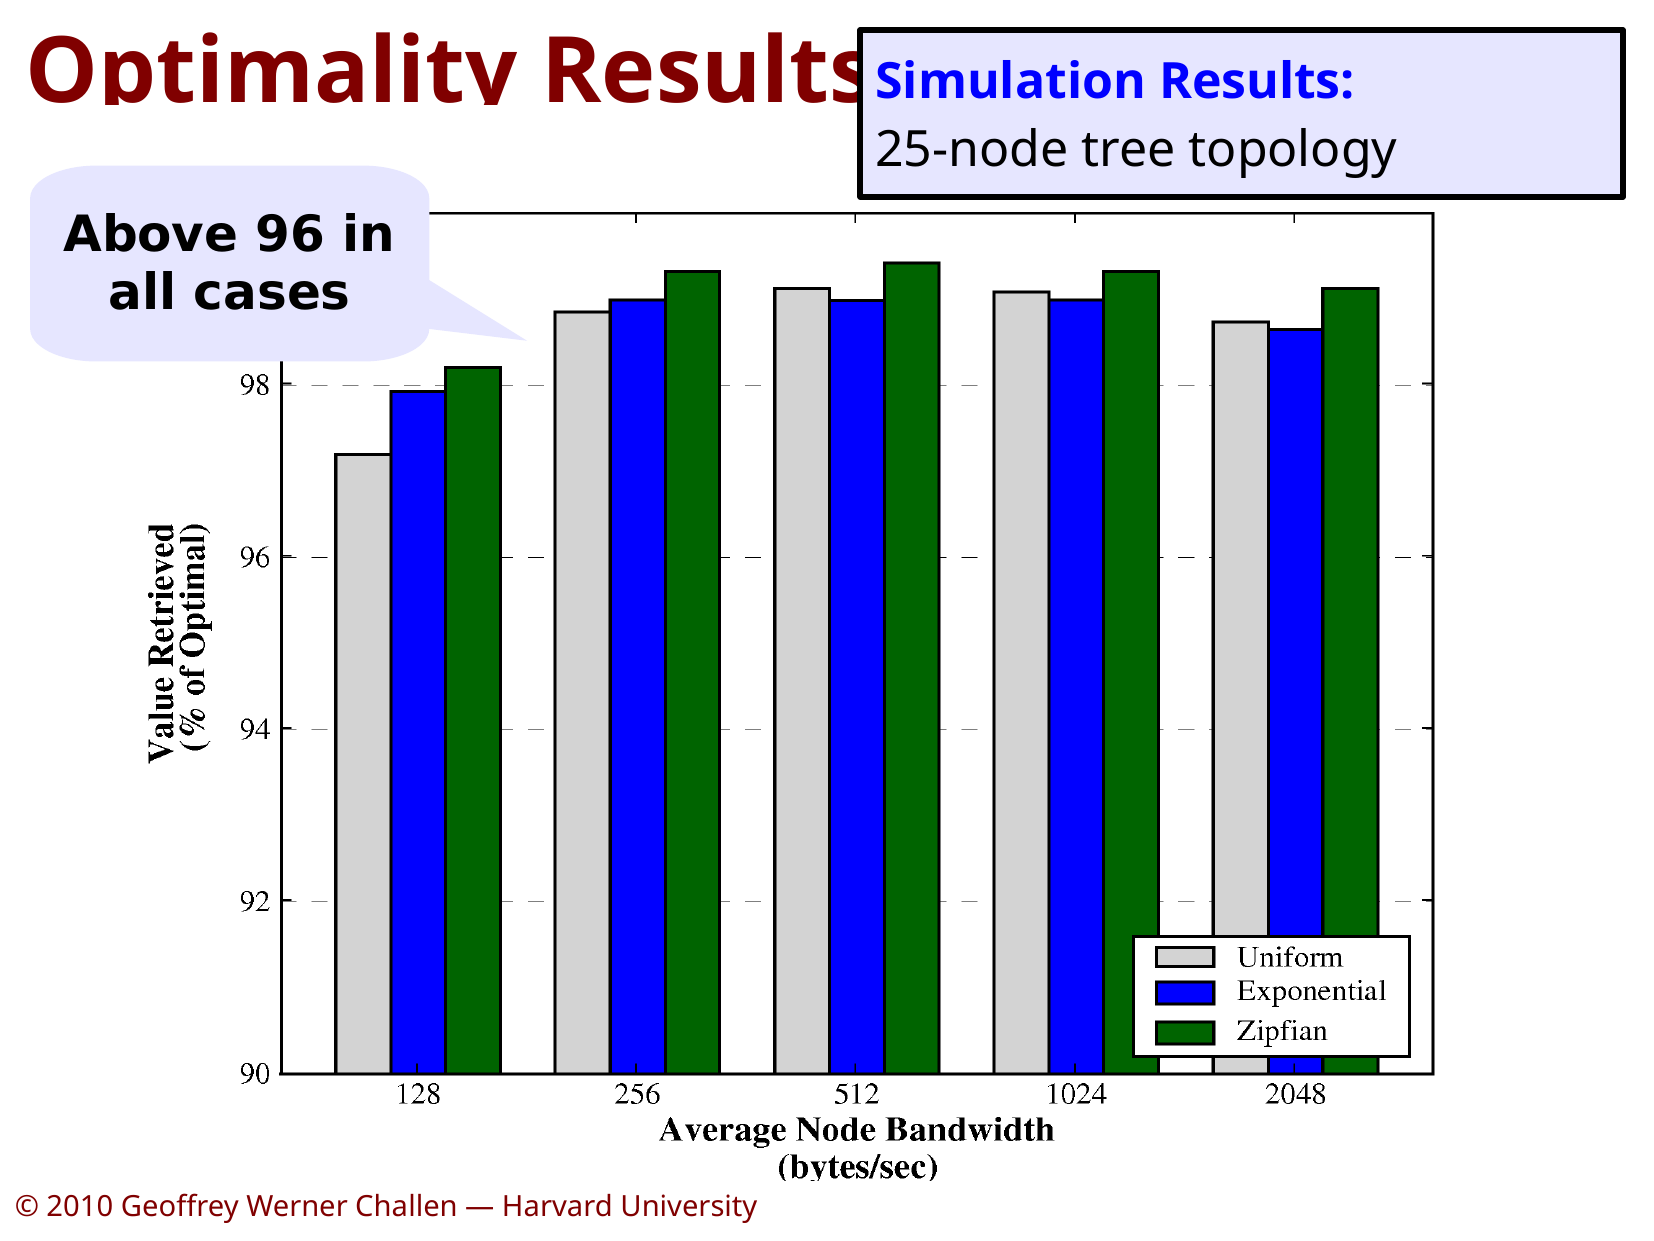

# Optimality Results
Simulation Results:
25-node tree topology
Above 96 in all cases